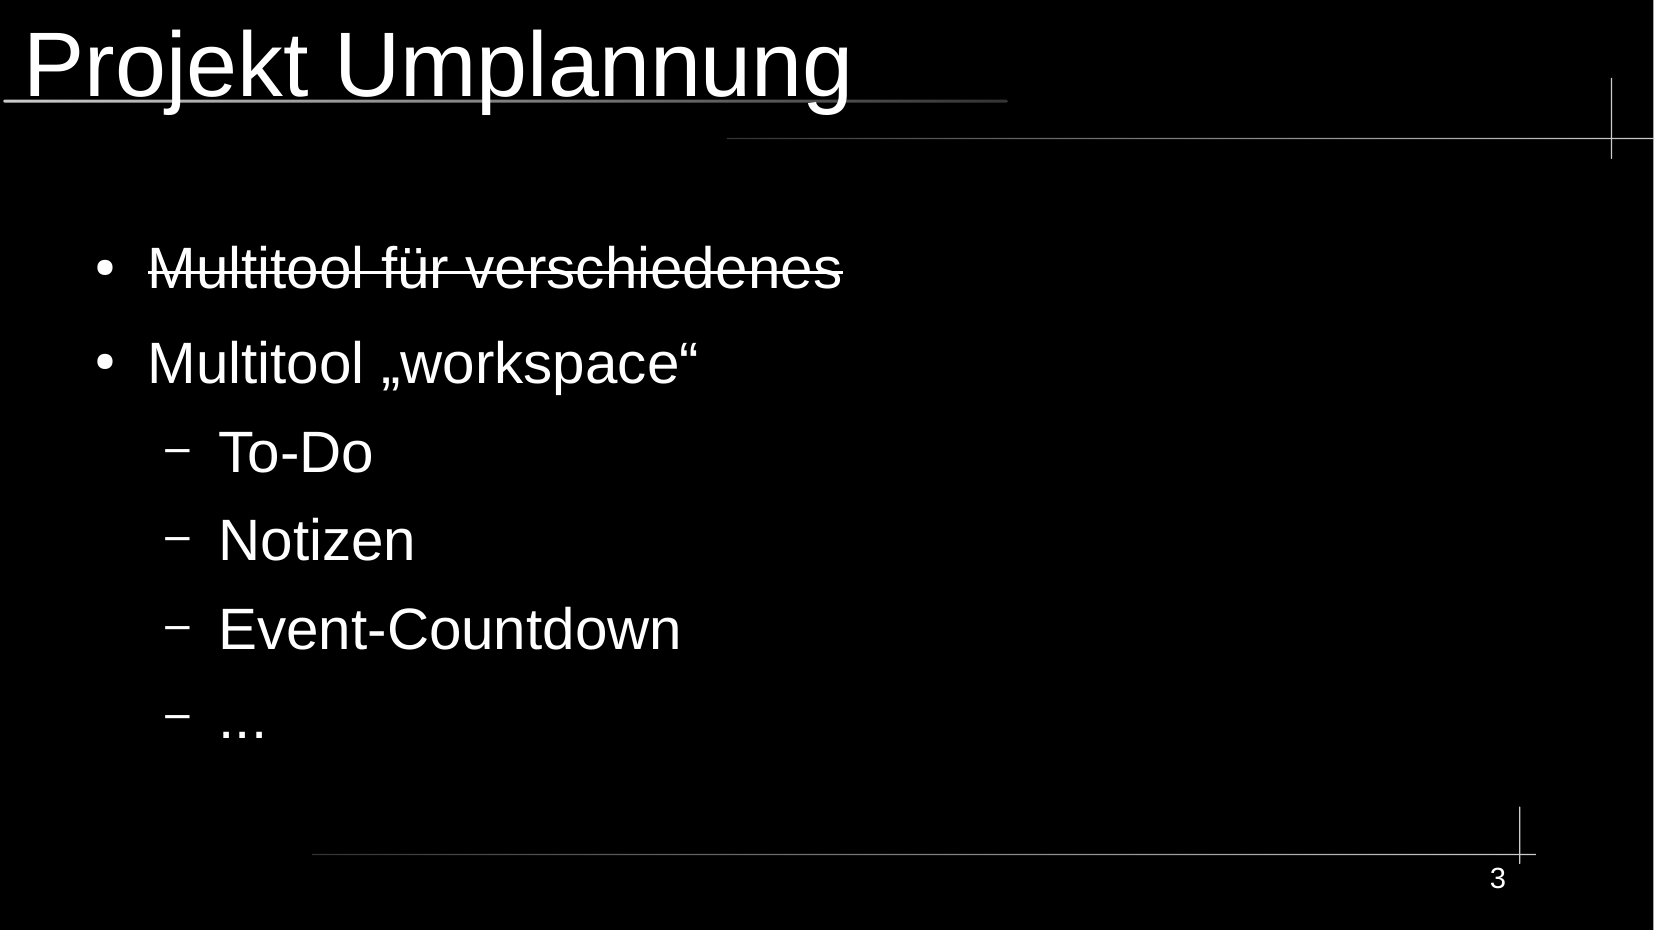

# Projekt Umplannung
Multitool für verschiedenes
Multitool „workspace“
To-Do
Notizen
Event-Countdown
...
3